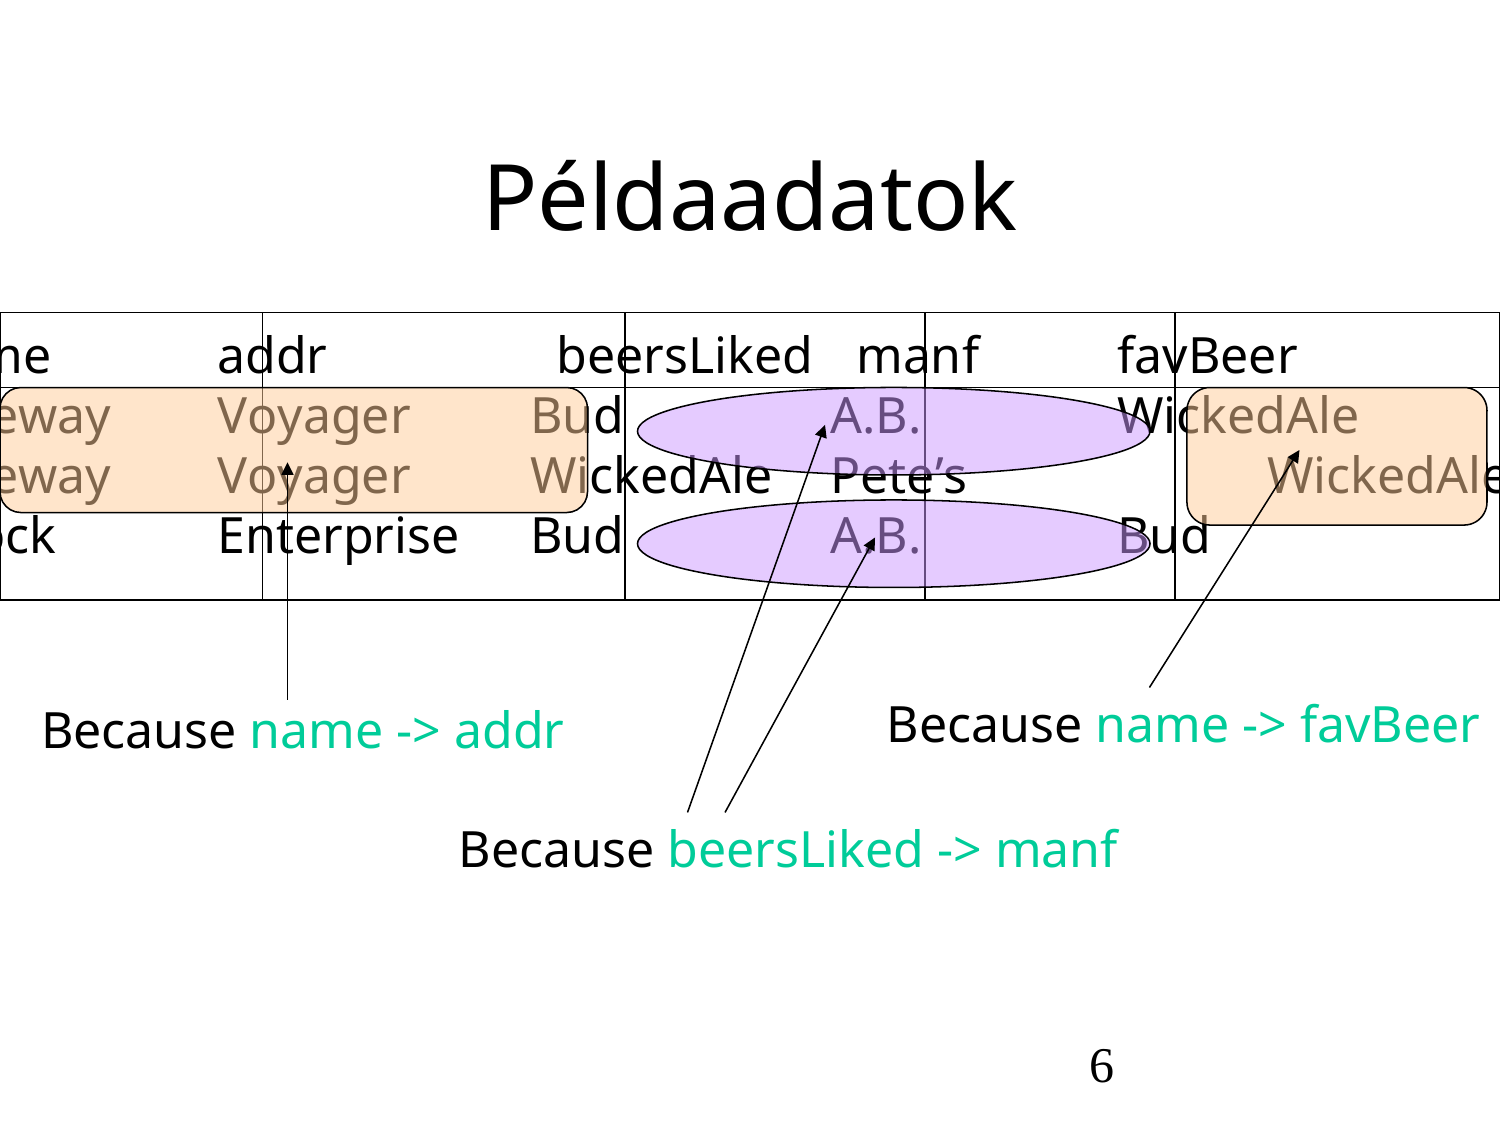

# Példaadatok
name		addr		 beersLiked	 manf	favBeer
Janeway	Voyager	 Bud		 A.B.		WickedAle
Janeway	Voyager	 WickedAle	 Pete’s		WickedAle
Spock		Enterprise	 Bud		 A.B.		Bud
Because name -> addr
Because beersLiked -> manf
Because name -> favBeer
6